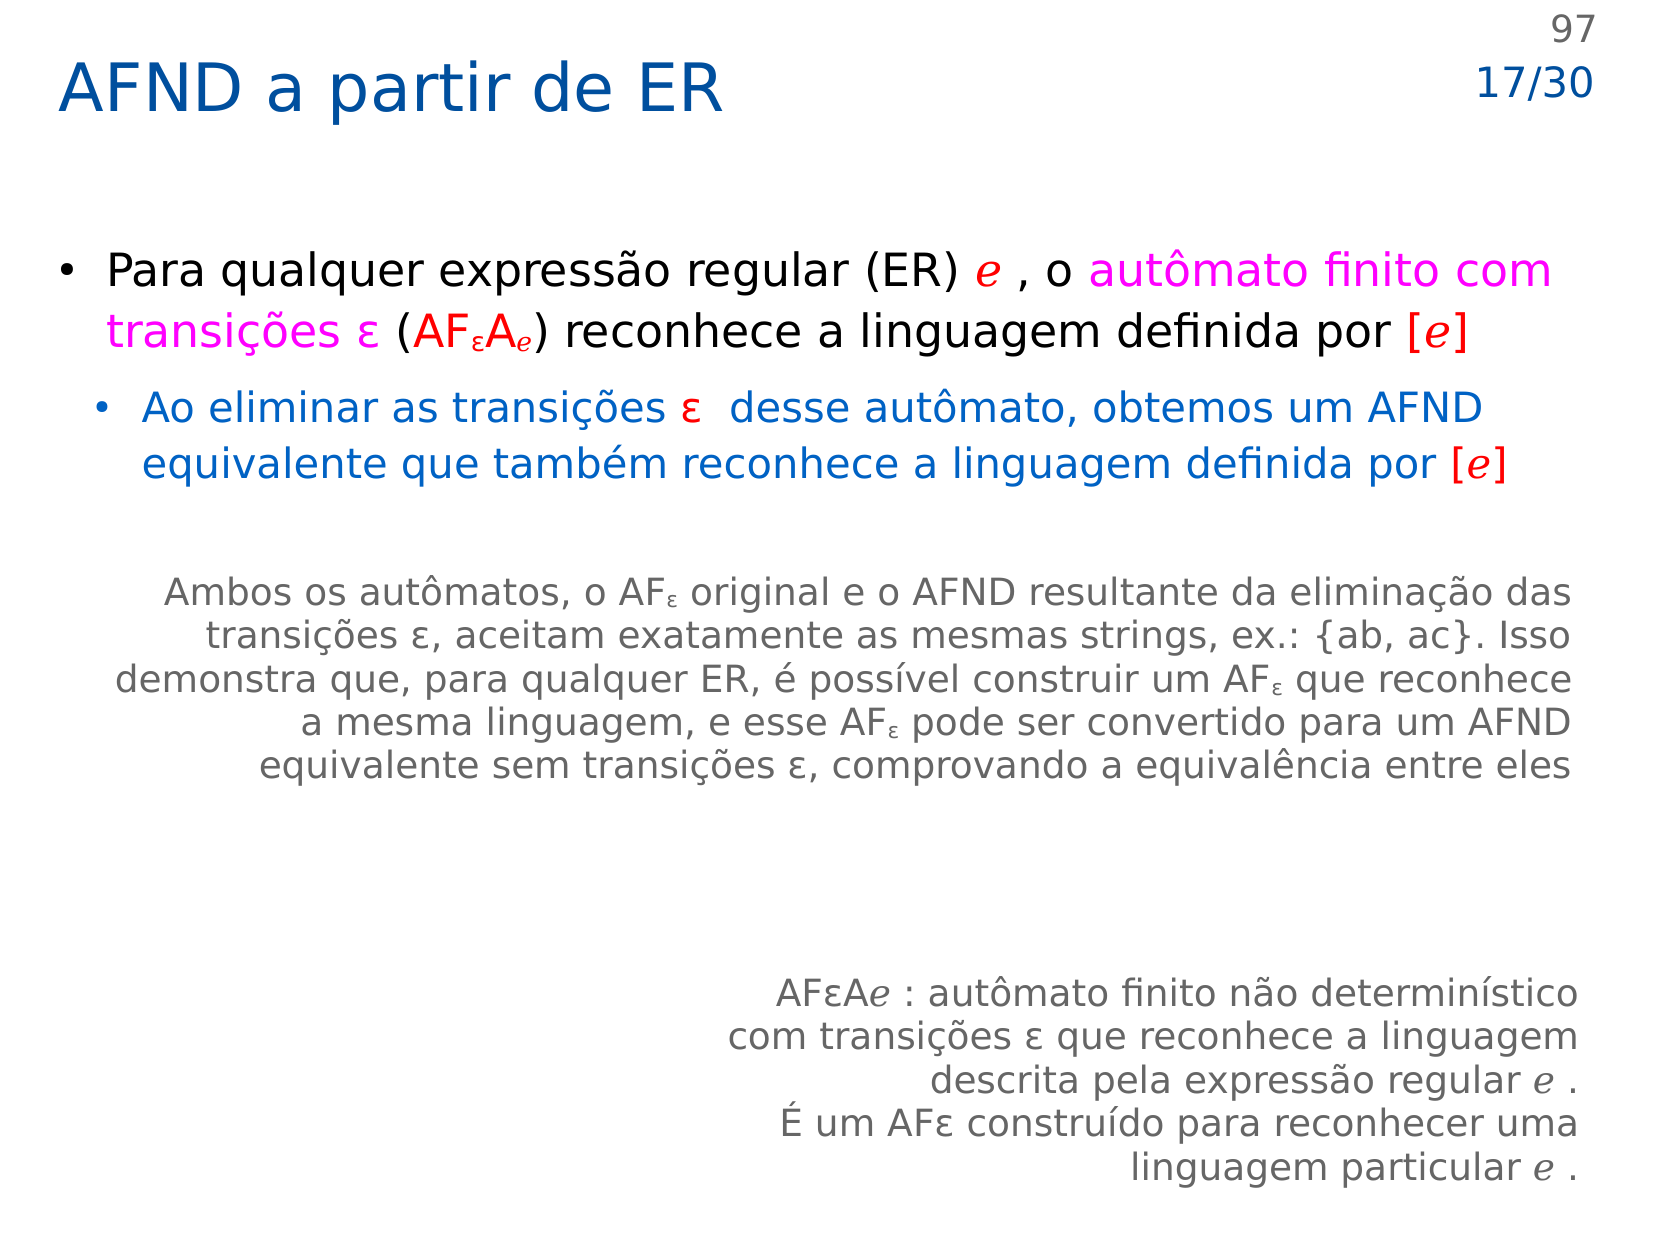

97
# AFND a partir de ER
17
Para qualquer expressão regular (ER) ℯ , o autômato finito com transições ε (AFεAℯ) reconhece a linguagem definida por [ℯ]
Ao eliminar as transições ε desse autômato, obtemos um AFND equivalente que também reconhece a linguagem definida por [ℯ]
Ambos os autômatos, o AFε original e o AFND resultante da eliminação das transições ε, aceitam exatamente as mesmas strings, ex.: {ab, ac}. Isso demonstra que, para qualquer ER, é possível construir um AFε que reconhece a mesma linguagem, e esse AFε pode ser convertido para um AFND equivalente sem transições ε, comprovando a equivalência entre eles
AFεAℯ : autômato finito não determinístico com transições ε que reconhece a linguagem descrita pela expressão regular ℯ .
É um AFε construído para reconhecer uma linguagem particular ℯ .